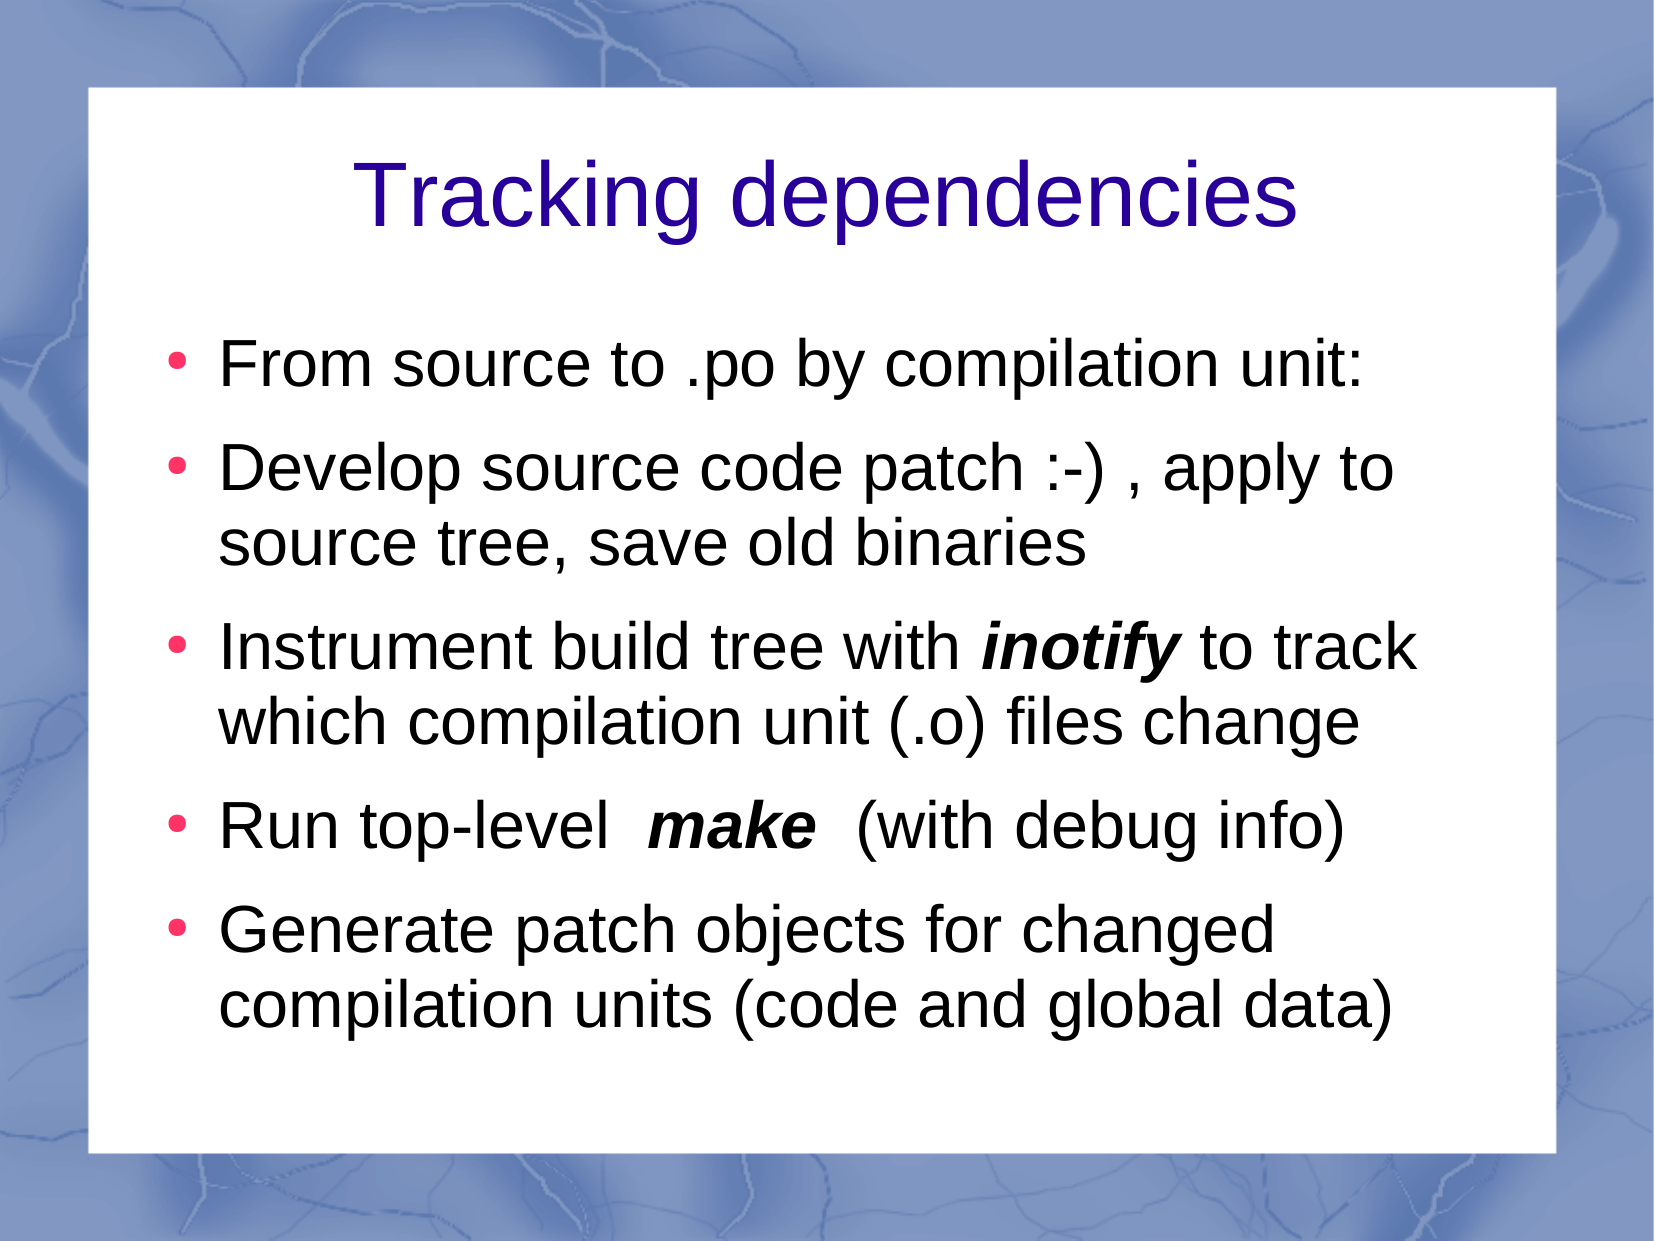

# Tracking dependencies
From source to .po by compilation unit:
Develop source code patch :-) , apply to source tree, save old binaries
Instrument build tree with inotify to track which compilation unit (.o) files change
Run top-level make (with debug info)
Generate patch objects for changed compilation units (code and global data)